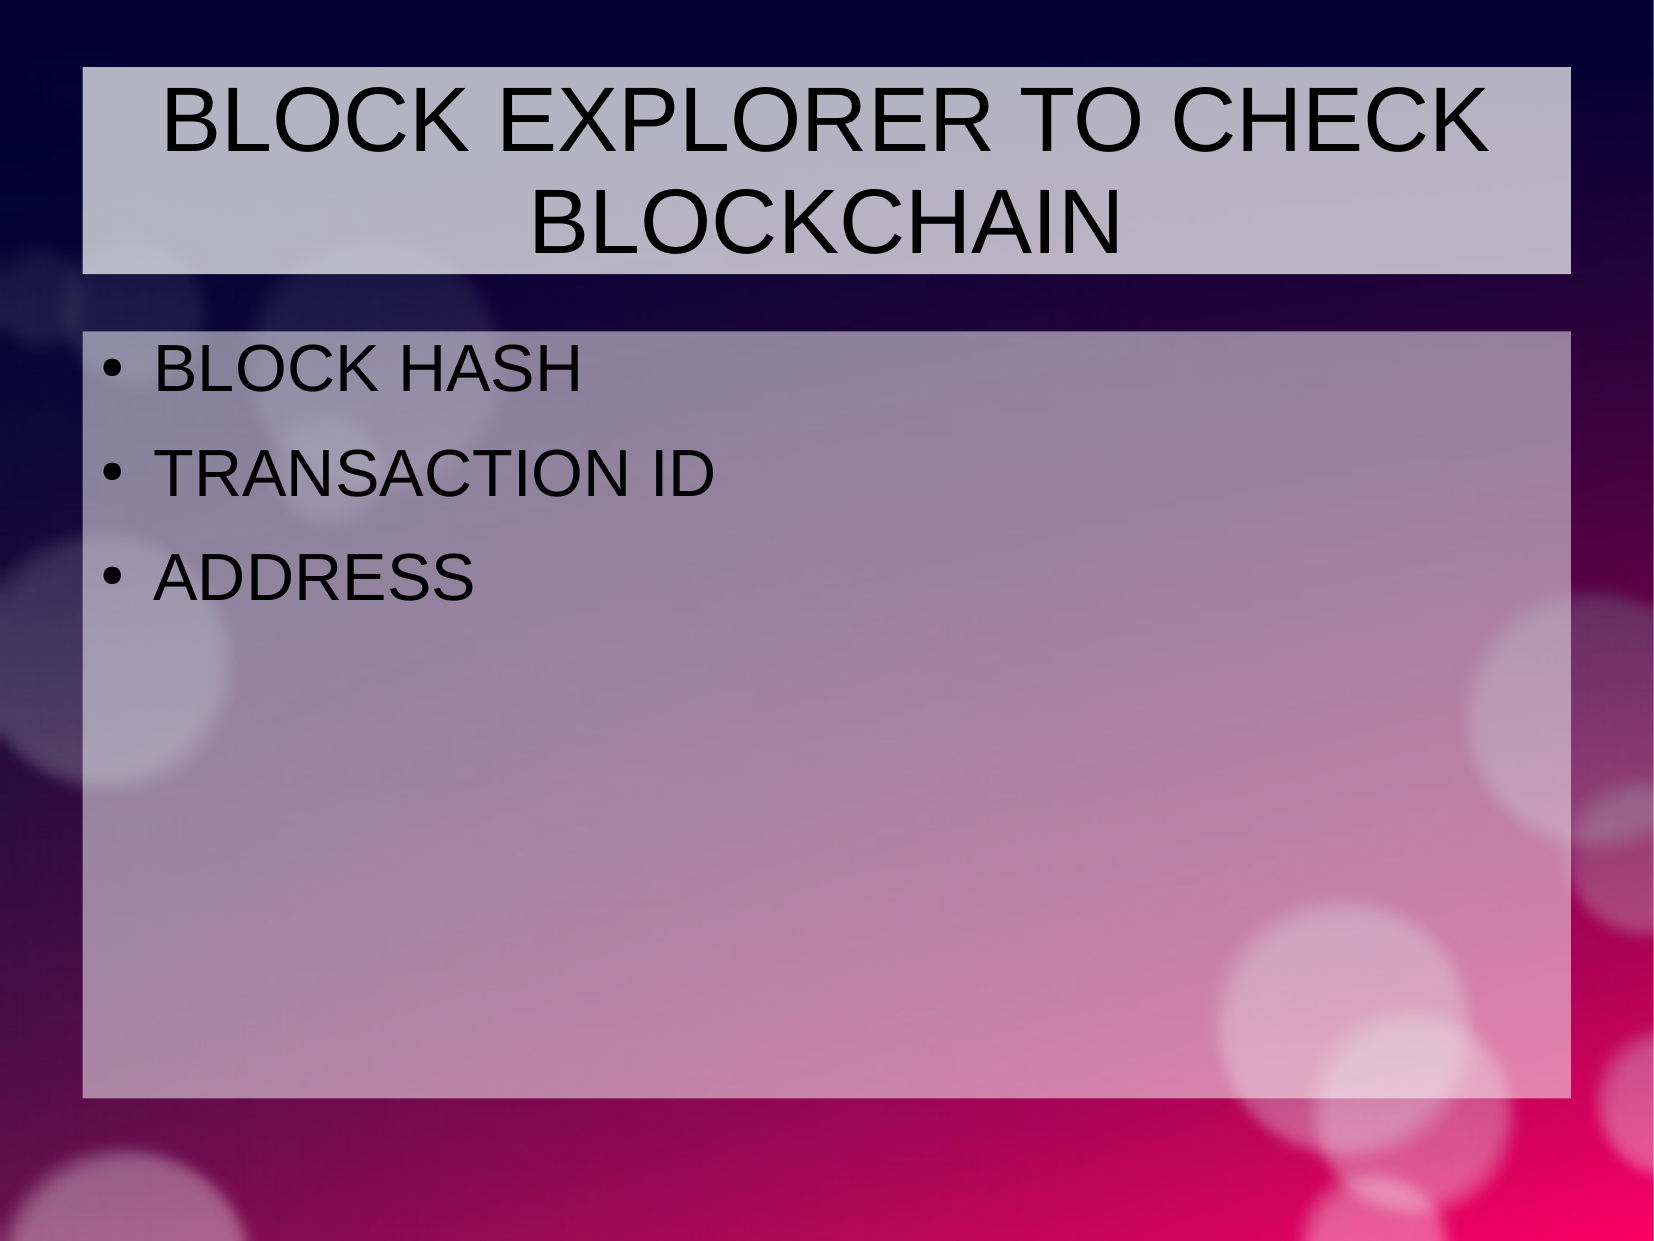

# BLOCK EXPLORER TO CHECK BLOCKCHAIN
BLOCK HASH
TRANSACTION ID
ADDRESS